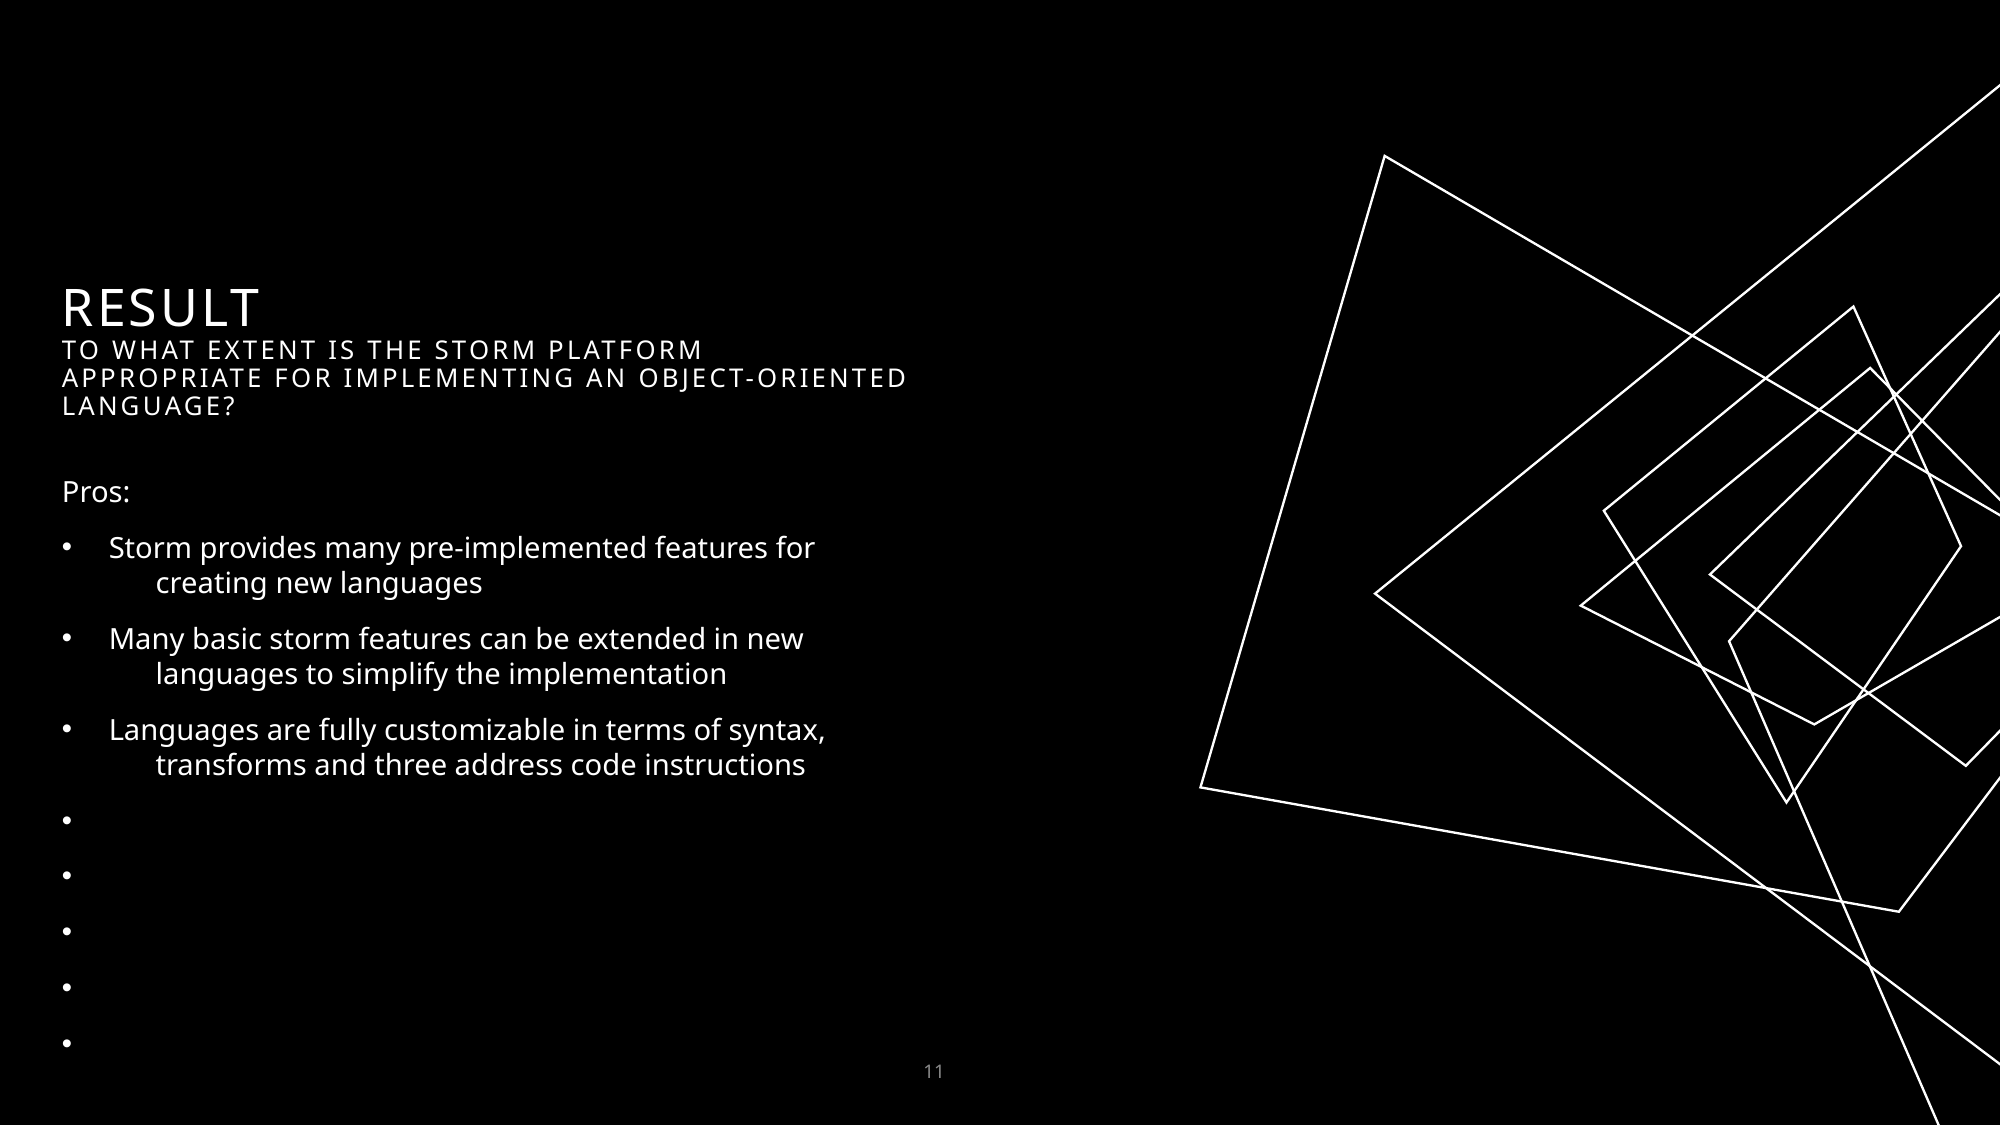

# Result To what extent is the Storm Platform appropriate for implementing an object-oriented language?
Pros:
Storm provides many pre-implemented features for creating new languages
Many basic storm features can be extended in new languages to simplify the implementation
Languages are fully customizable in terms of syntax, transforms and three address code instructions